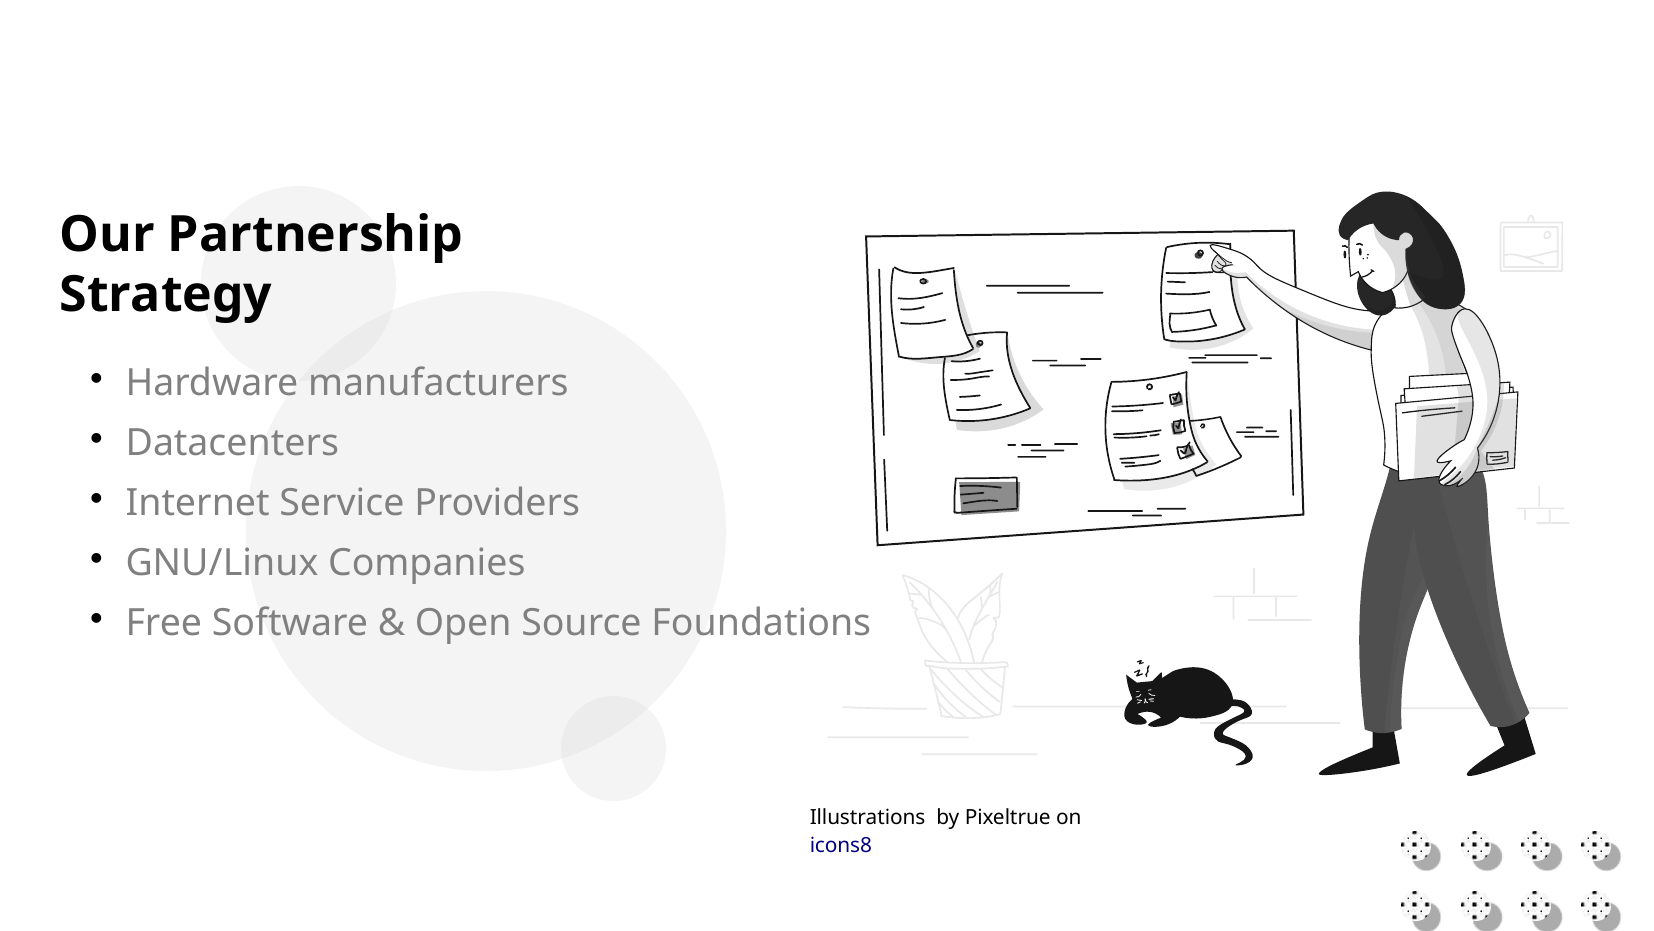

Our Partnership Strategy
Hardware manufacturers
Datacenters
Internet Service Providers
GNU/Linux Companies
Free Software & Open Source Foundations